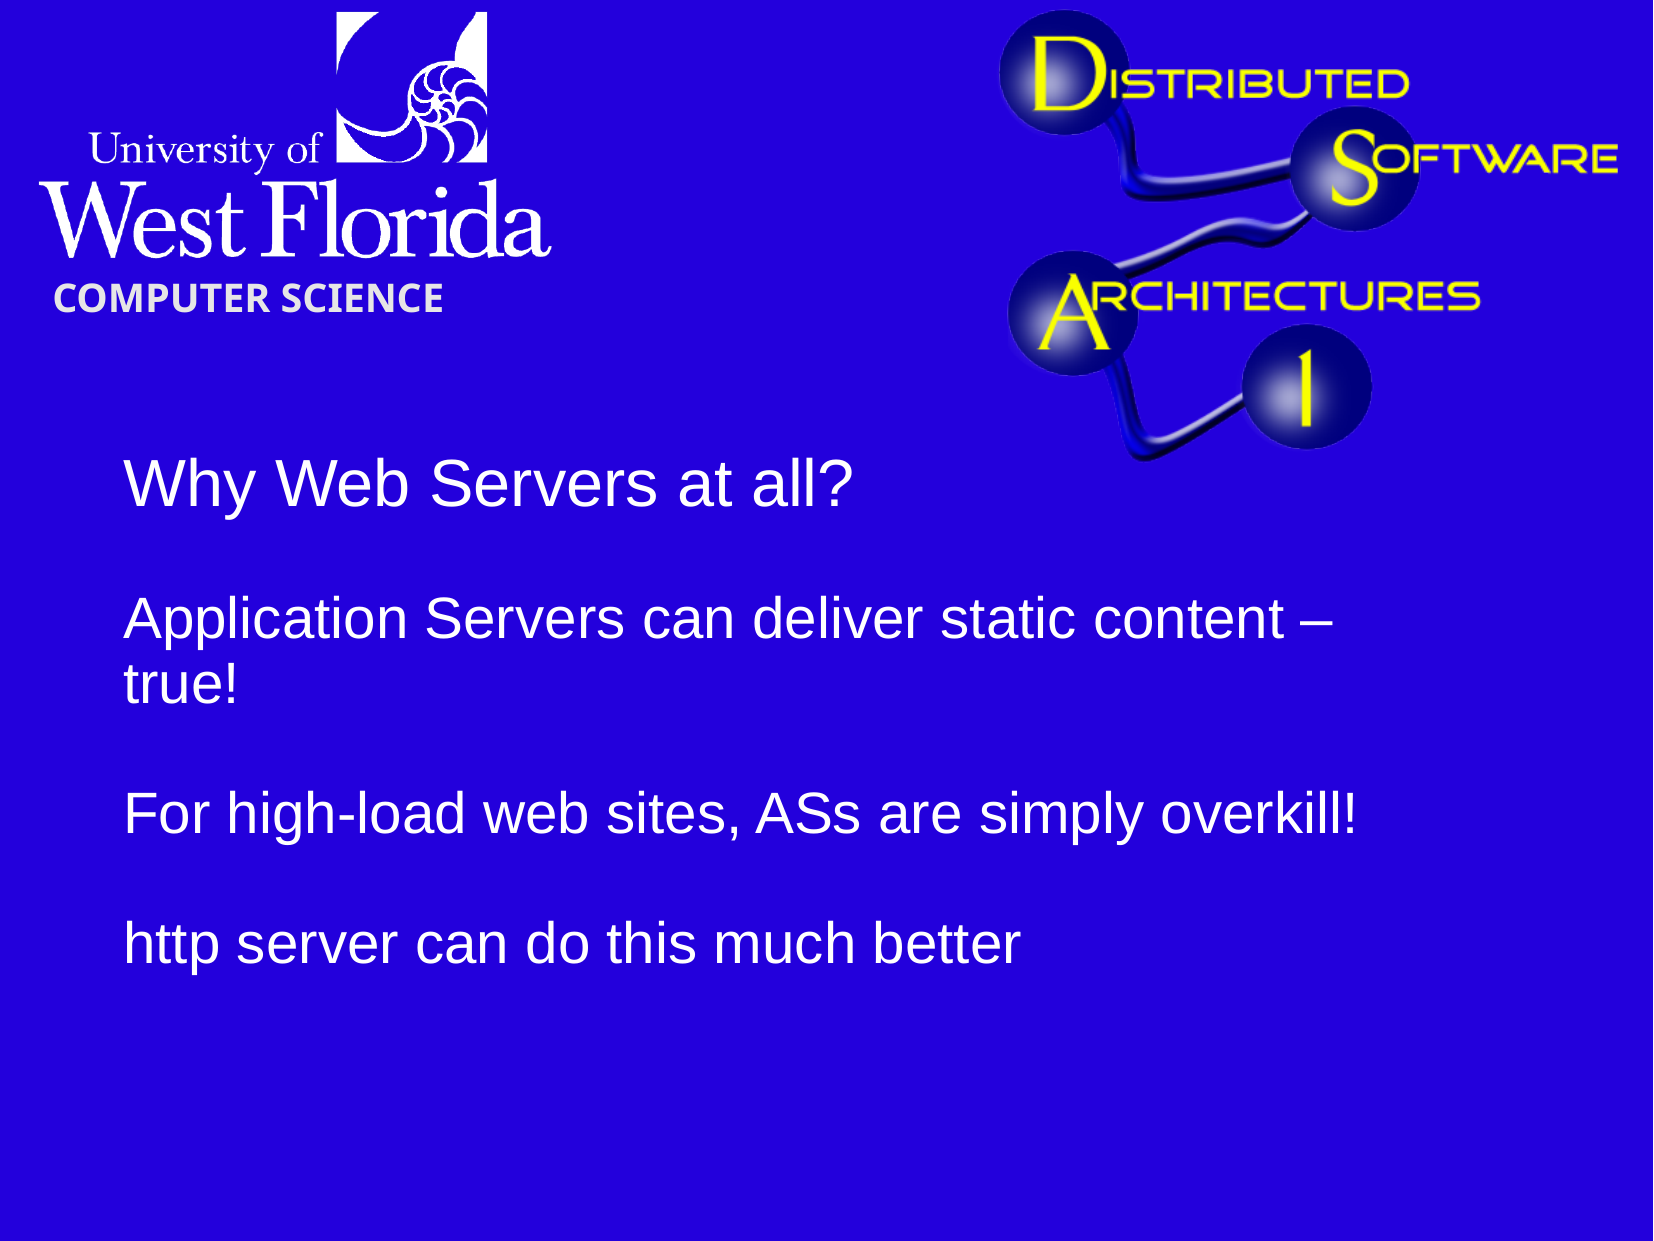

COMPUTER SCIENCE
Why Web Servers at all?
Application Servers can deliver static content – true!
For high-load web sites, ASs are simply overkill!
http server can do this much better